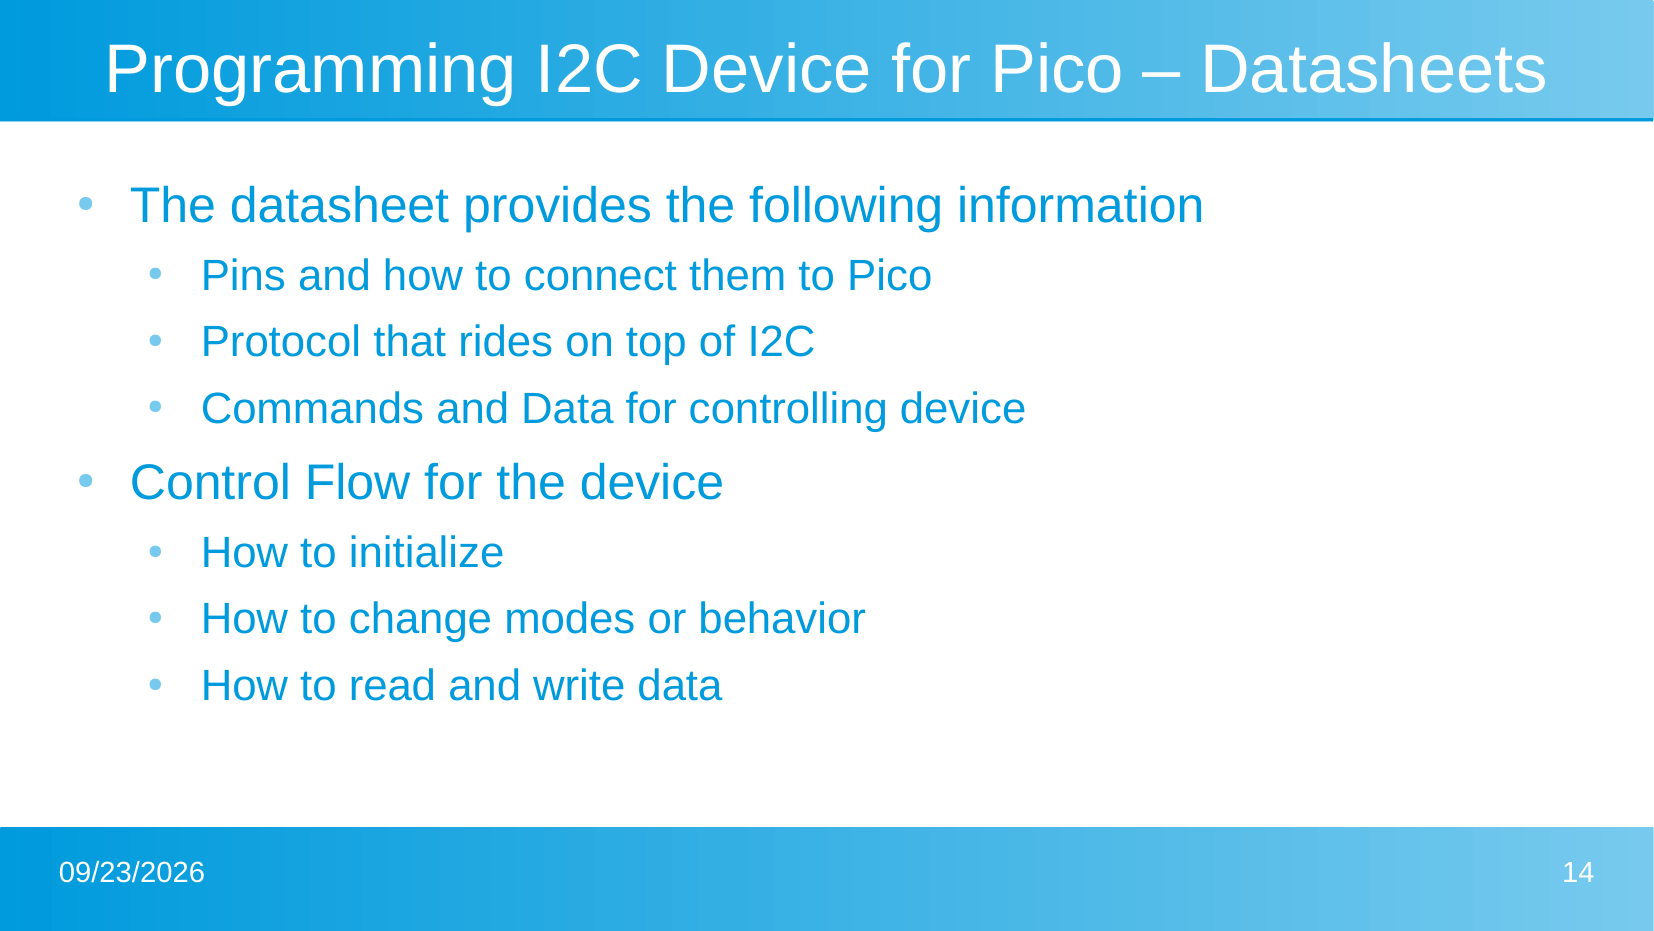

# Programming I2C Device for Pico – Datasheets
The datasheet provides the following information
Pins and how to connect them to Pico
Protocol that rides on top of I2C
Commands and Data for controlling device
Control Flow for the device
How to initialize
How to change modes or behavior
How to read and write data
14